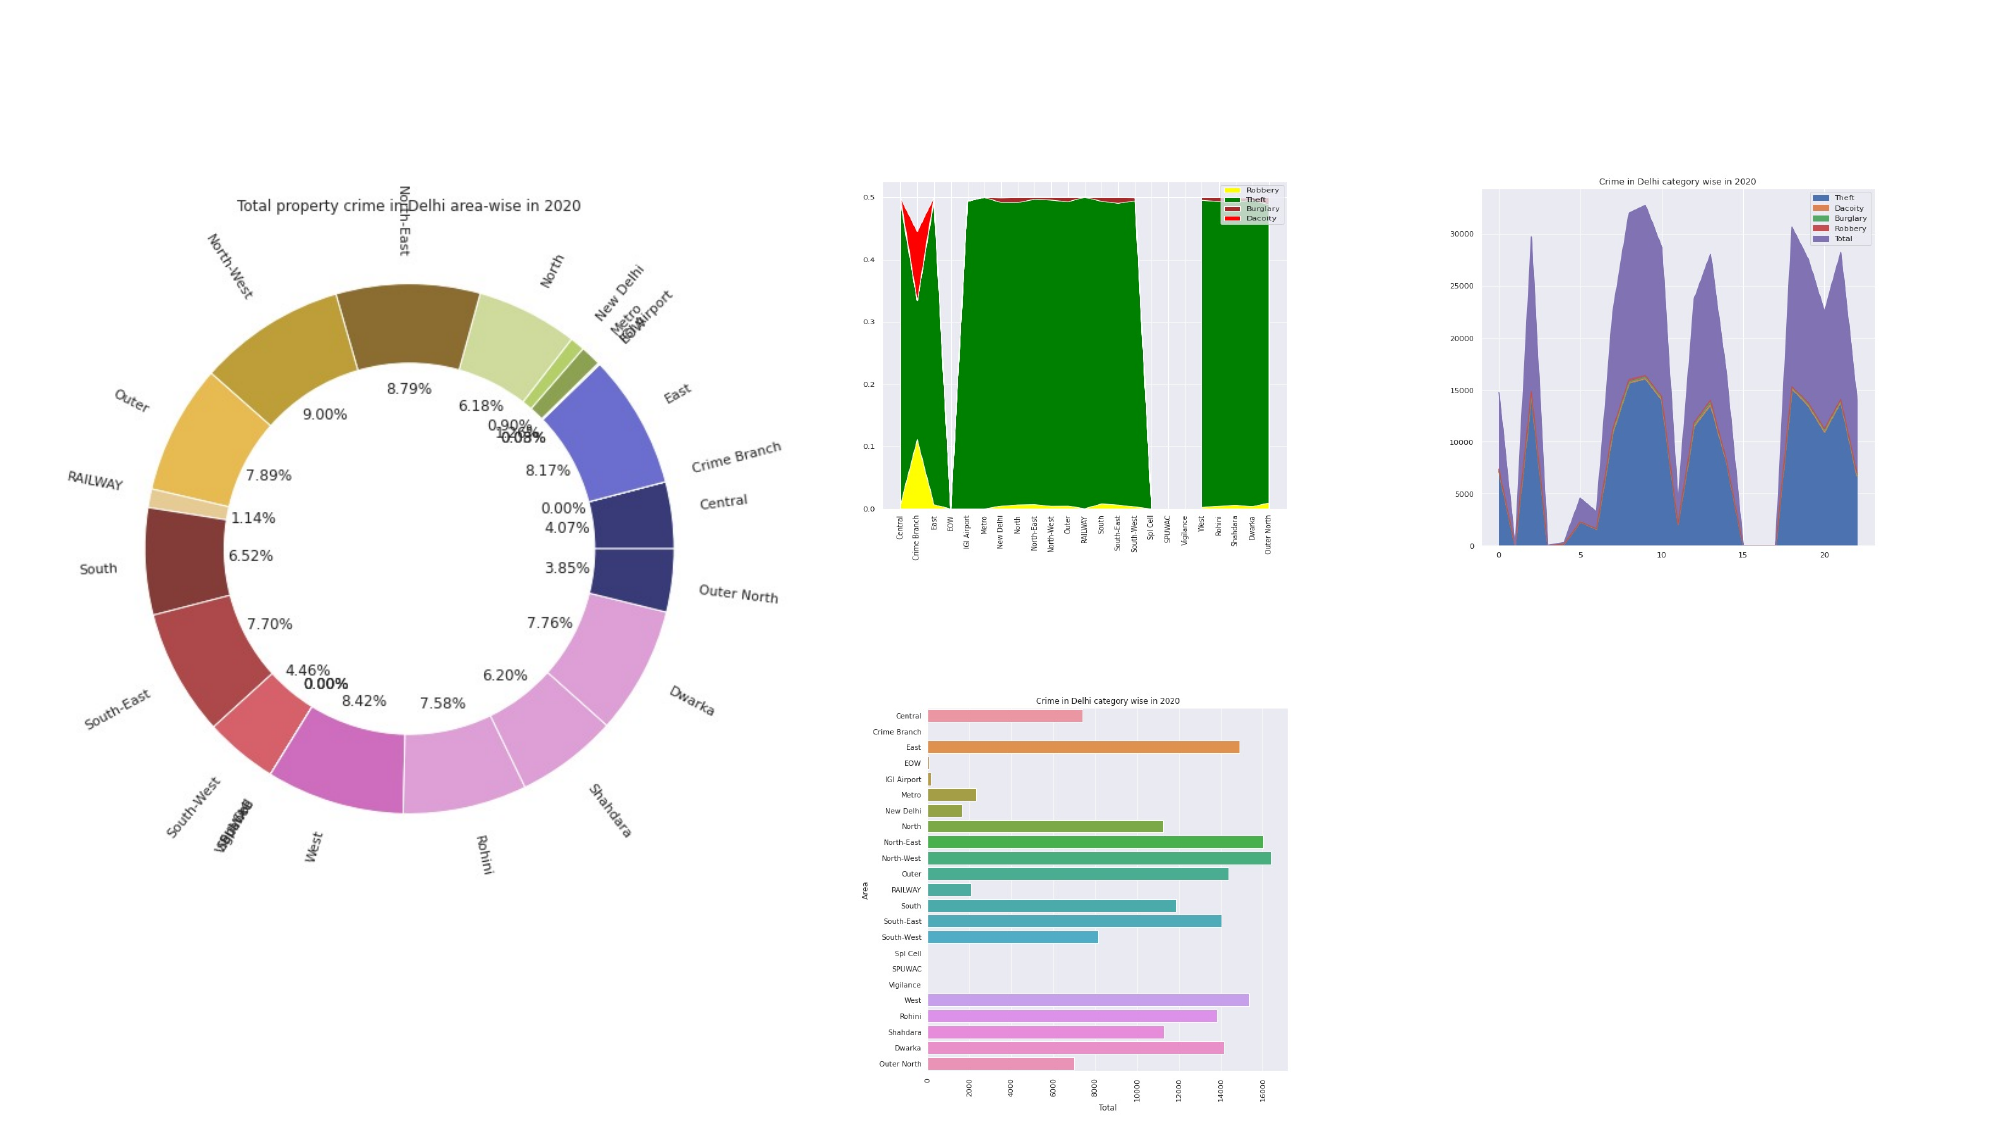

5. Robbery, Theft, Dacoity, Burglary
This is the area plot of the property crimes in Delhi category-wise in 2020.
This is the area plot of the crime in Delhi district-wise in 2020.
This donut chart is showing the total property crimes (Robbery, Theft, Dacoity, Burglary) in 2020 in different areas in Delhi.
This is the bar plot of the total property crimes in 2020 in Delhi.